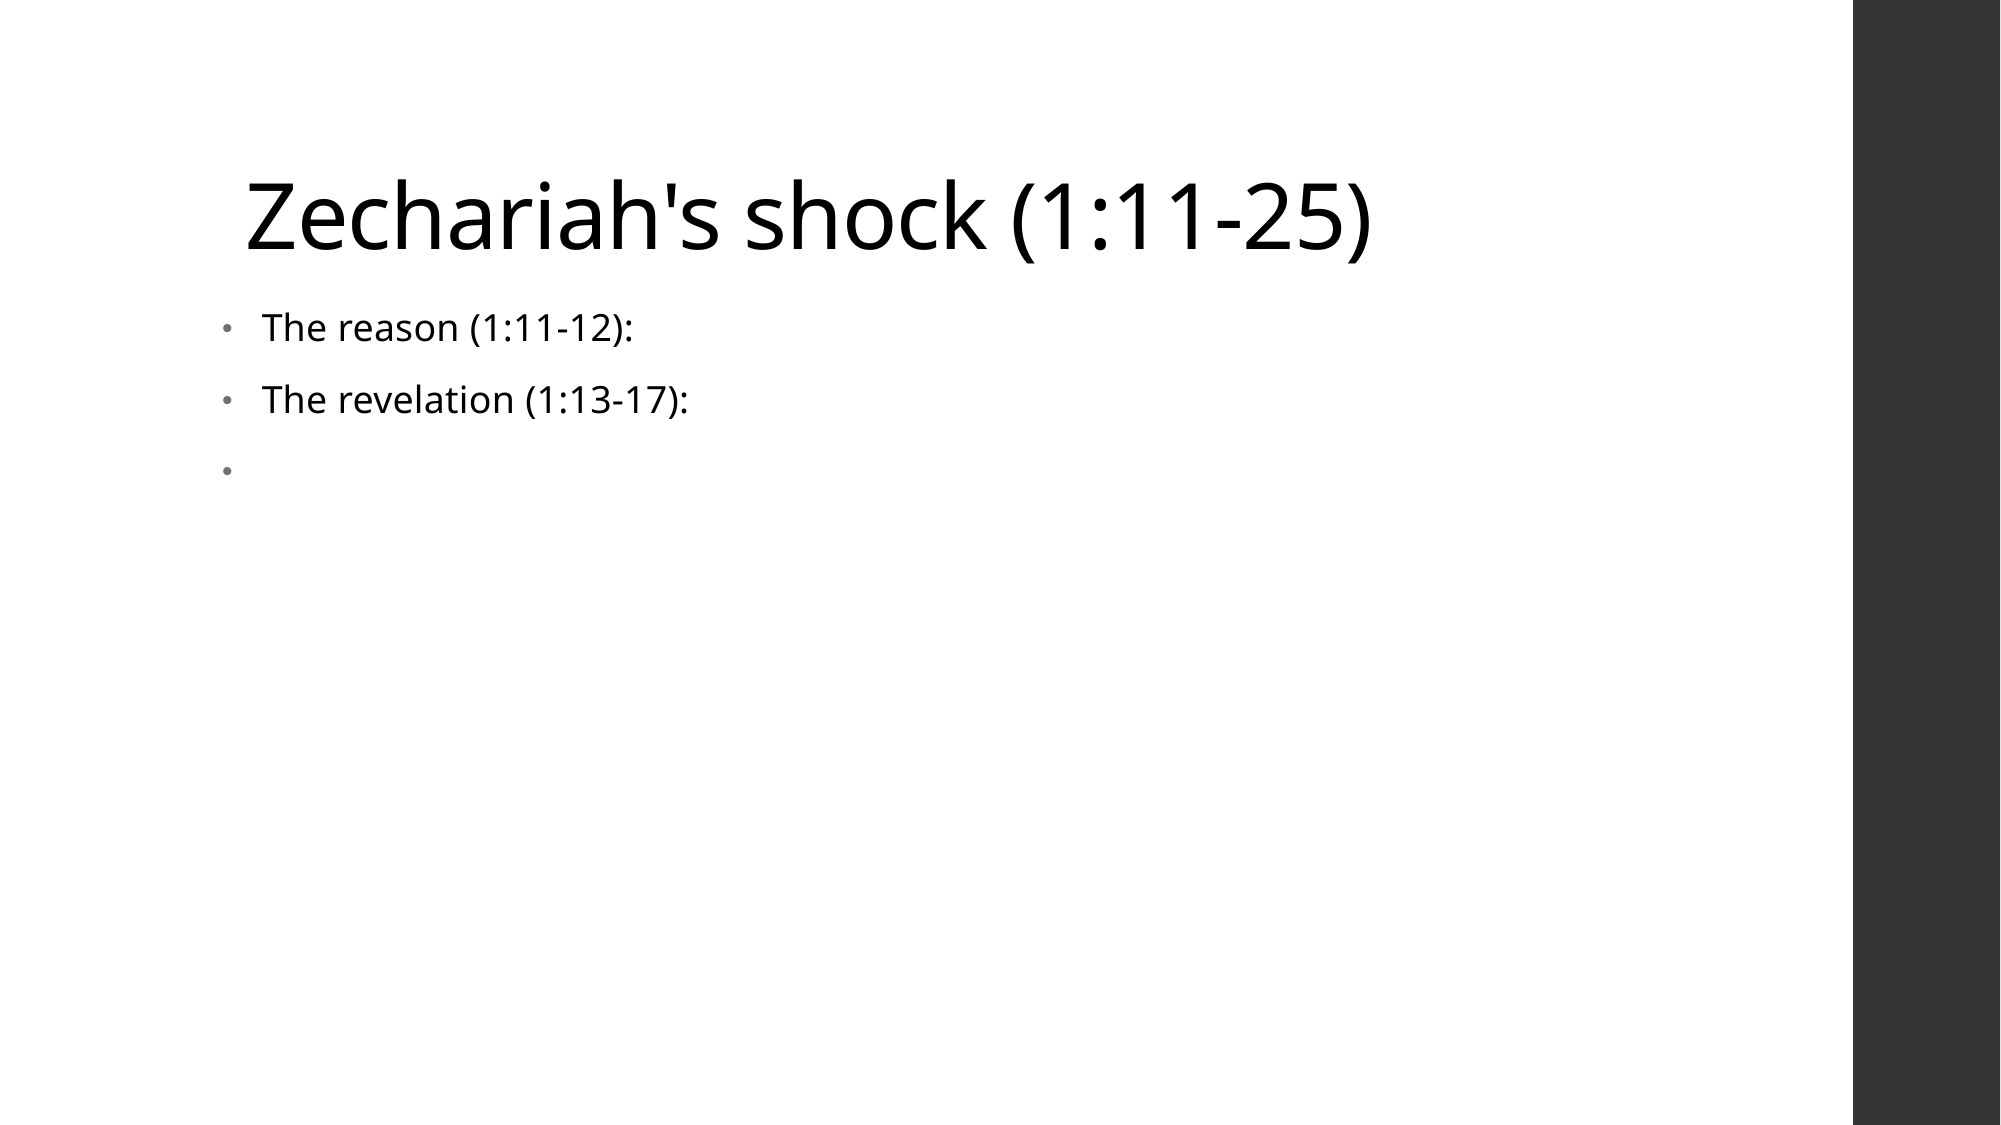

# Zechariah's shock (1:11-25)
 The reason (1:11-12):
 The revelation (1:13-17):